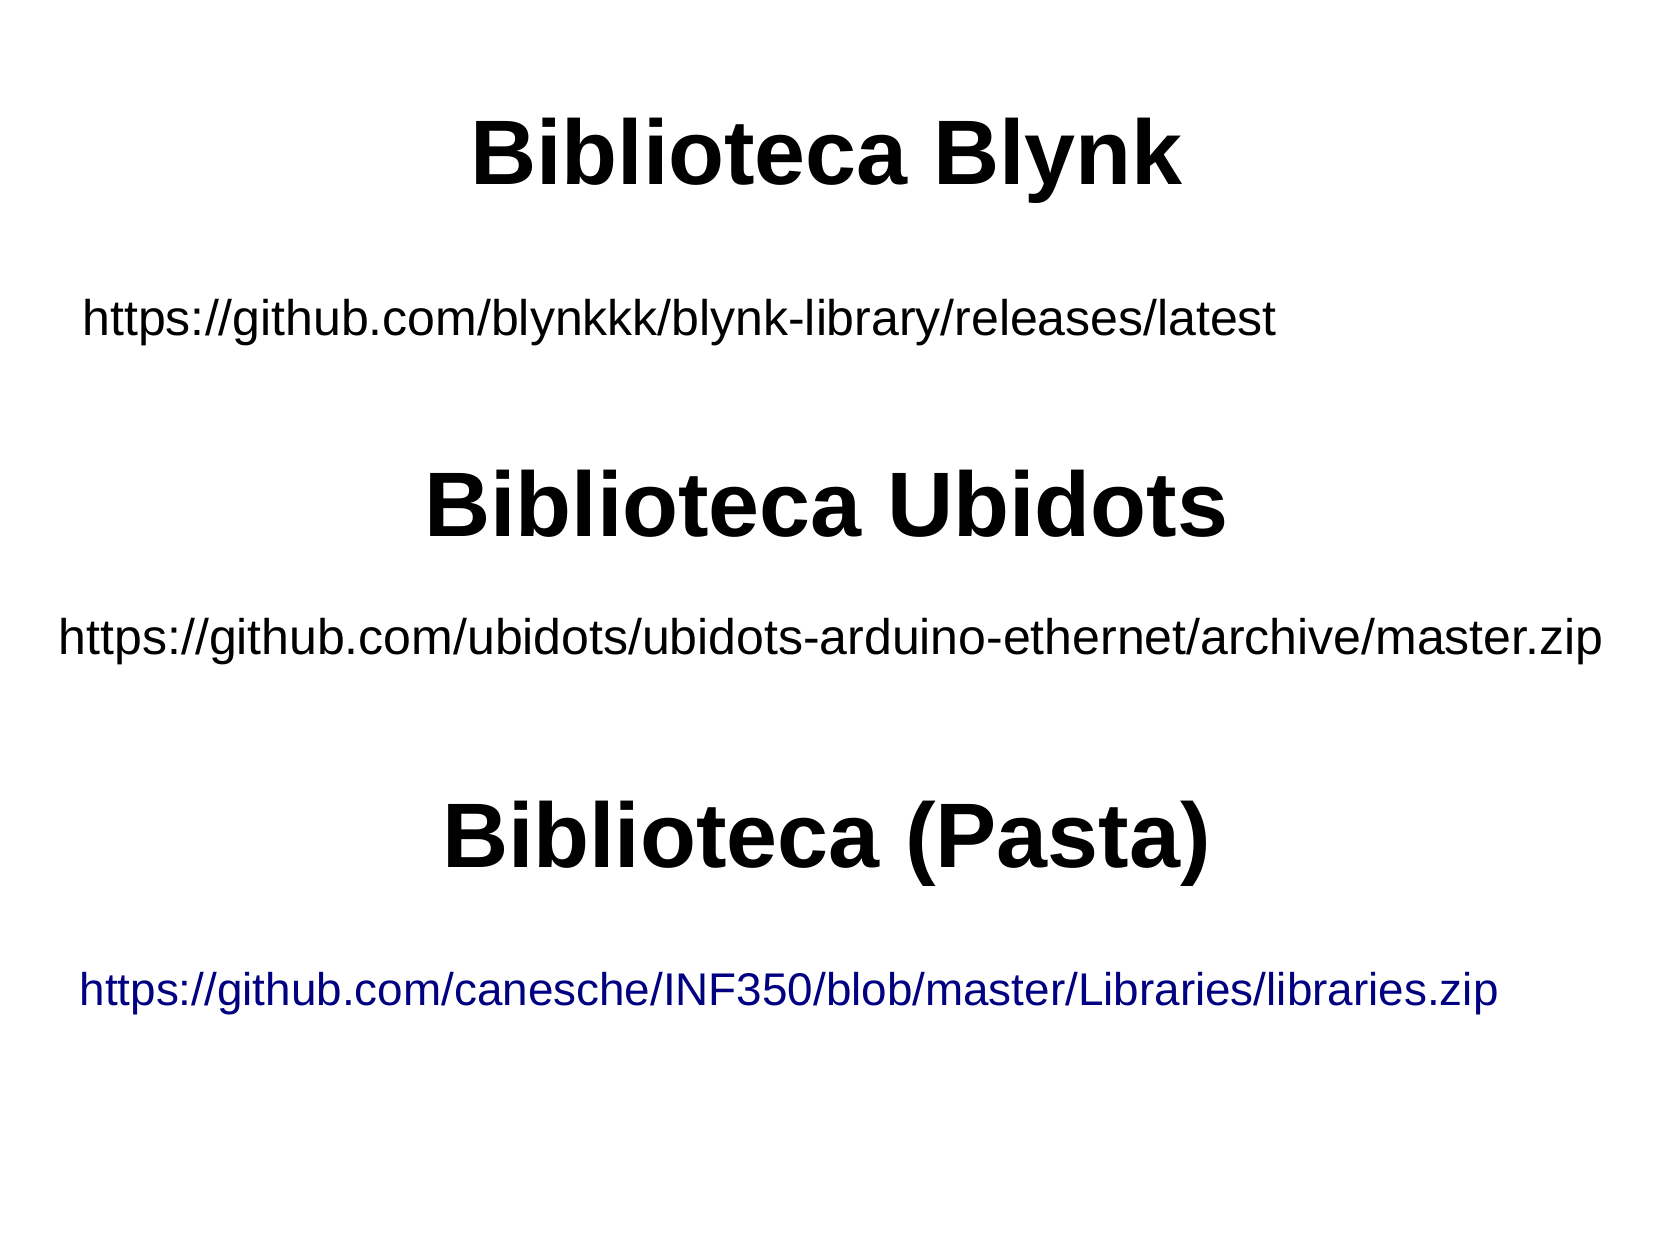

# Biblioteca Blynk
https://github.com/blynkkk/blynk-library/releases/latest
Biblioteca Ubidots
https://github.com/ubidots/ubidots-arduino-ethernet/archive/master.zip
Biblioteca (Pasta)
https://github.com/canesche/INF350/blob/master/Libraries/libraries.zip